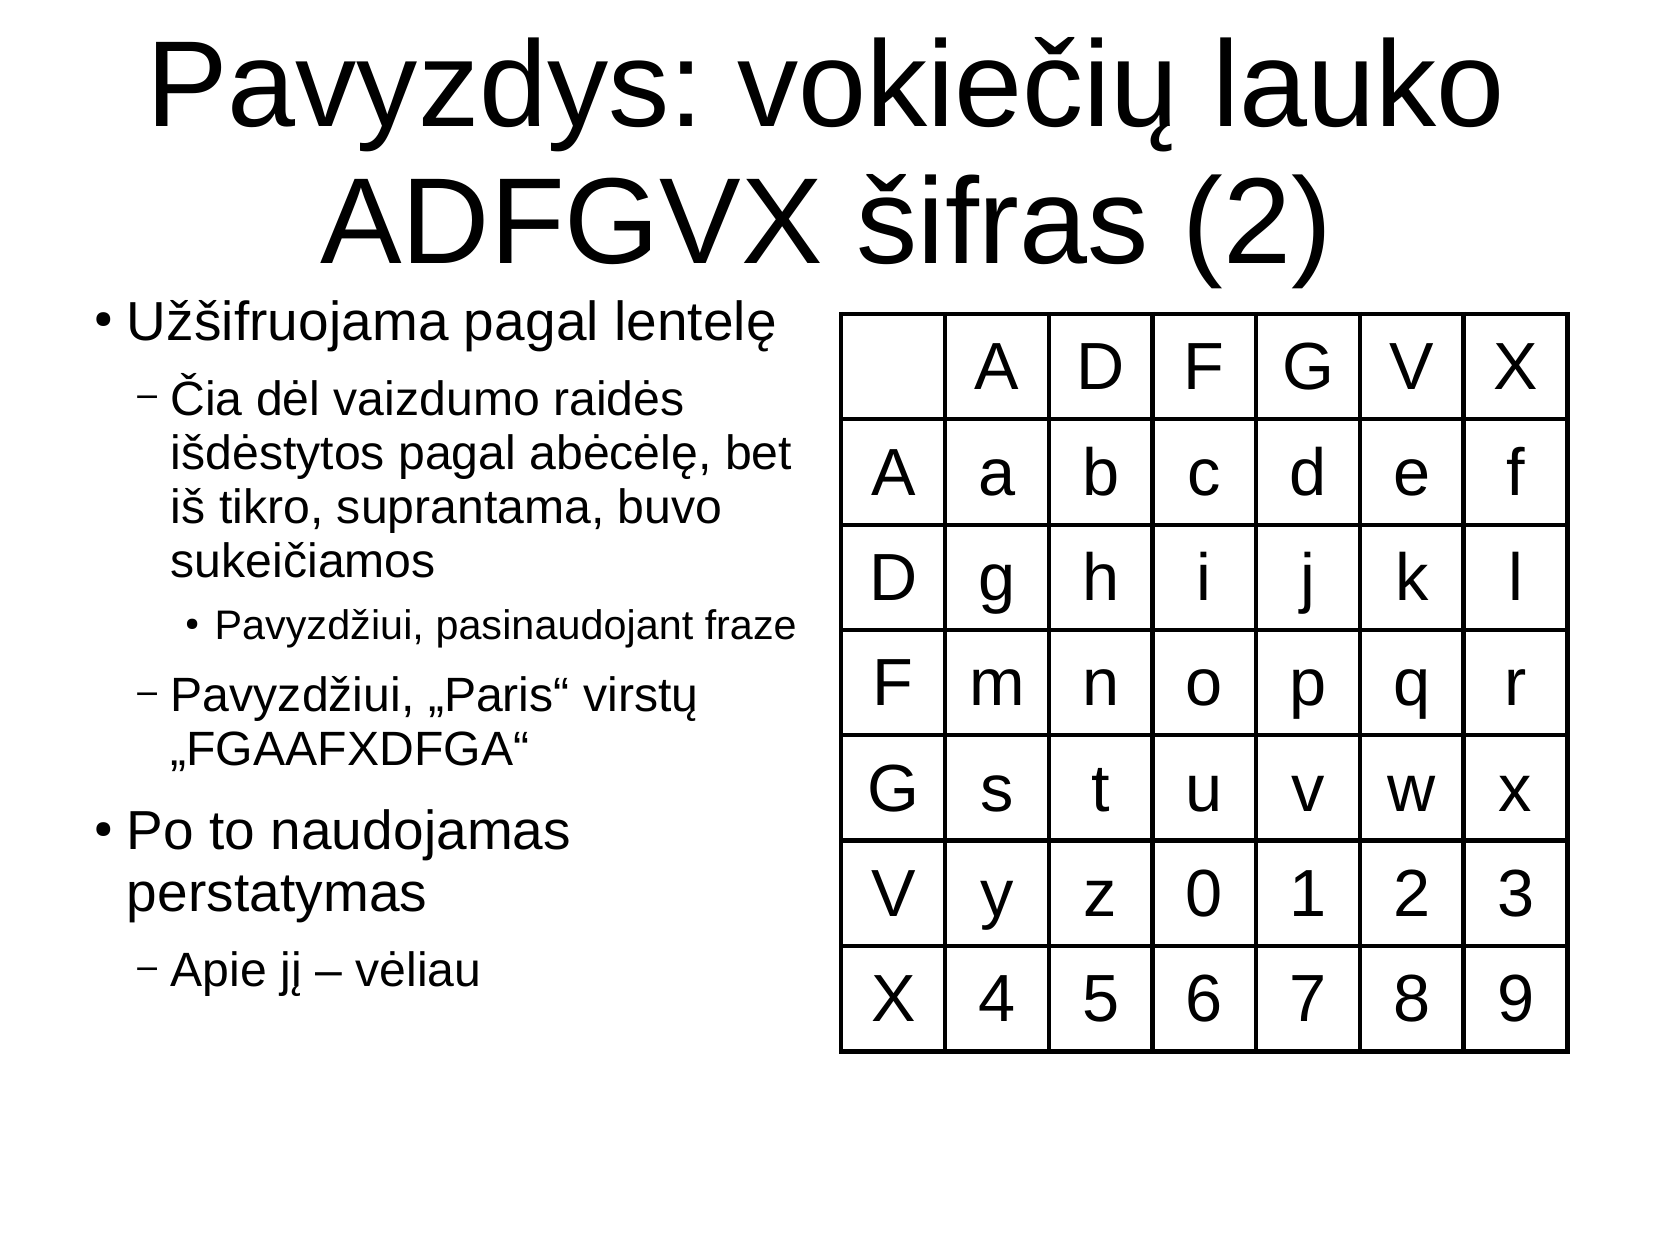

# Pavyzdys: vokiečių lauko ADFGVX šifras (2)
Užšifruojama pagal lentelę
Čia dėl vaizdumo raidės išdėstytos pagal abėcėlę, bet iš tikro, suprantama, buvo sukeičiamos
Pavyzdžiui, pasinaudojant fraze
Pavyzdžiui, „Paris“ virstų „FGAAFXDFGA“
Po to naudojamas perstatymas
Apie jį – vėliau
| | A | D | F | G | V | X |
| --- | --- | --- | --- | --- | --- | --- |
| A | a | b | c | d | e | f |
| D | g | h | i | j | k | l |
| F | m | n | o | p | q | r |
| G | s | t | u | v | w | x |
| V | y | z | 0 | 1 | 2 | 3 |
| X | 4 | 5 | 6 | 7 | 8 | 9 |